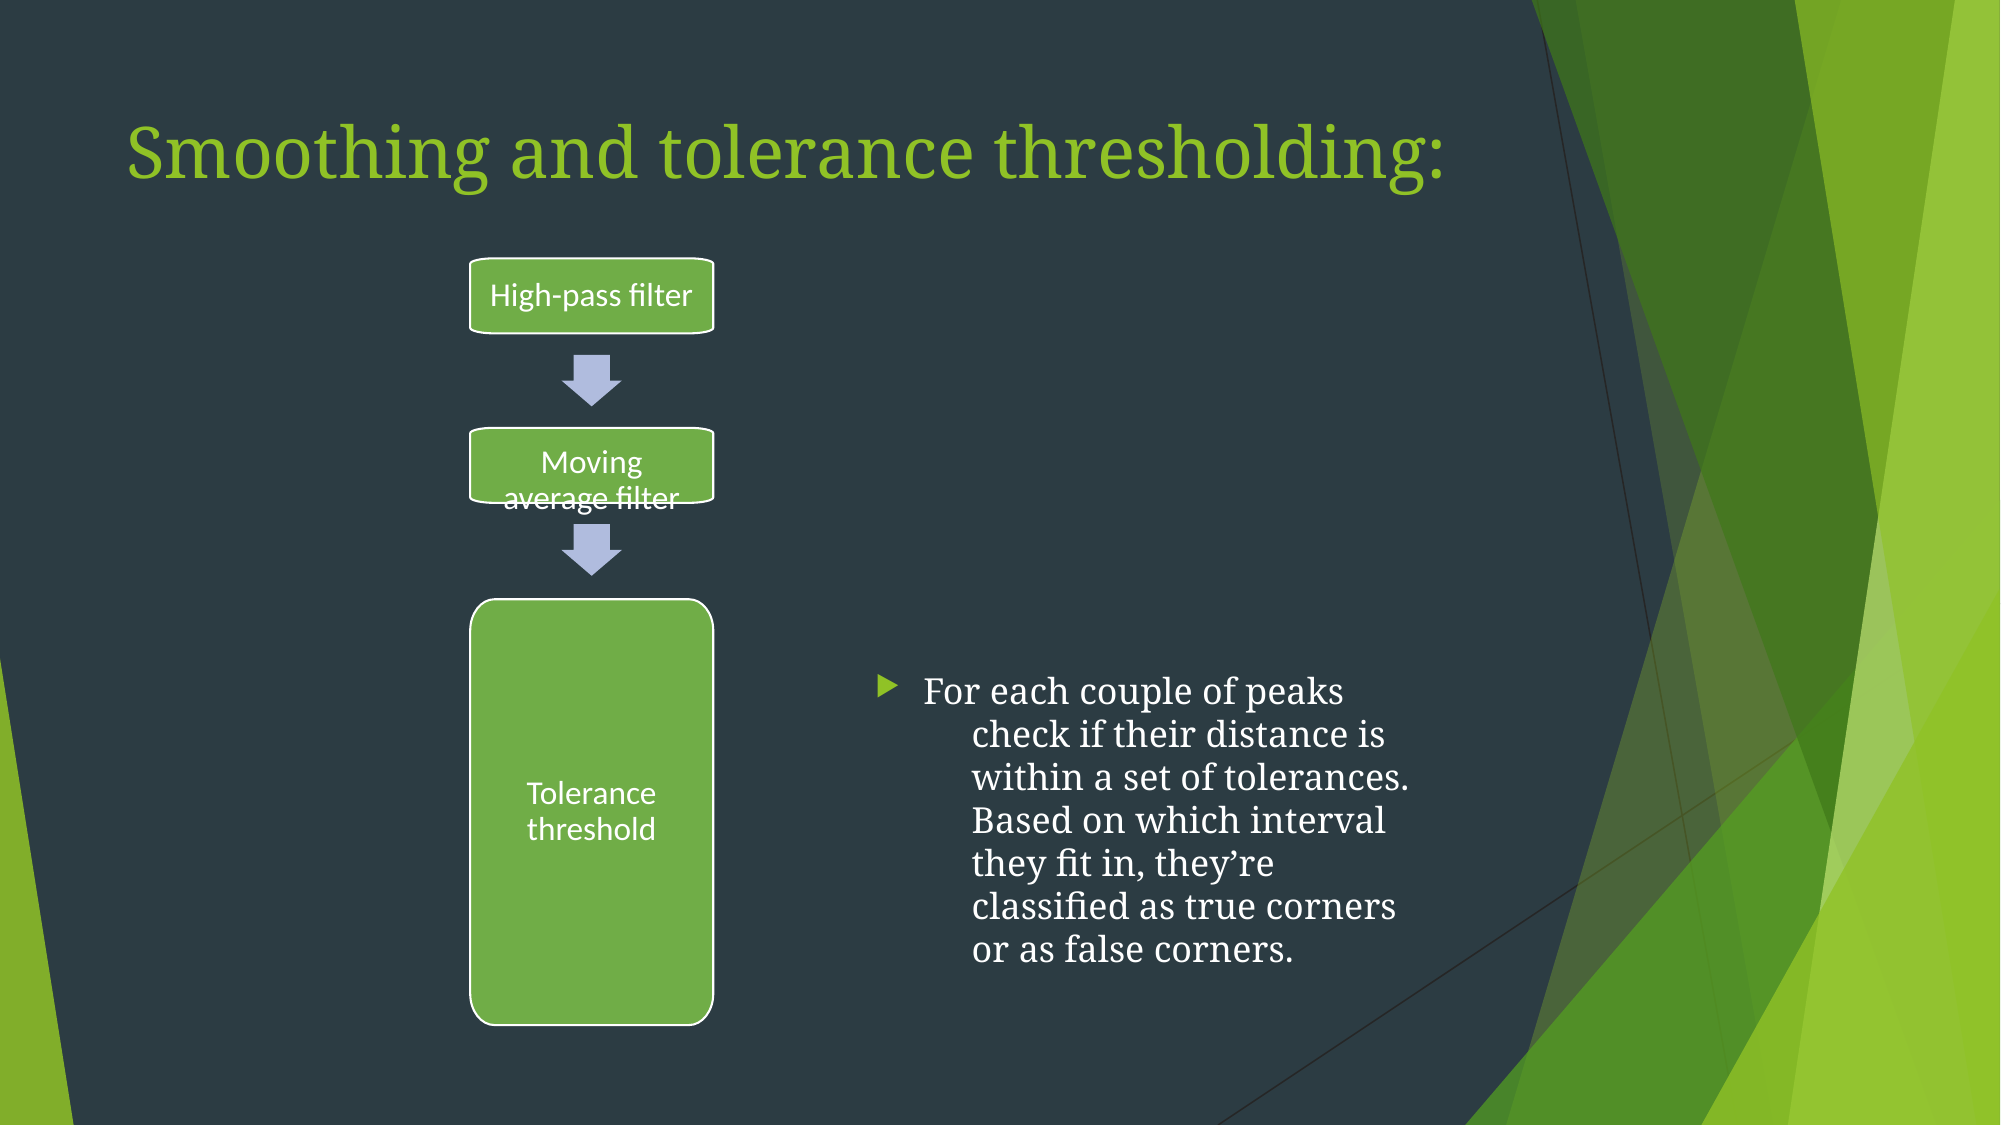

# Smoothing and tolerance thresholding:
High-pass filter
Moving average filter
Tolerance threshold
For each couple of peaks check if their distance is within a set of tolerances. Based on which interval they fit in, they’re classified as true corners or as false corners.